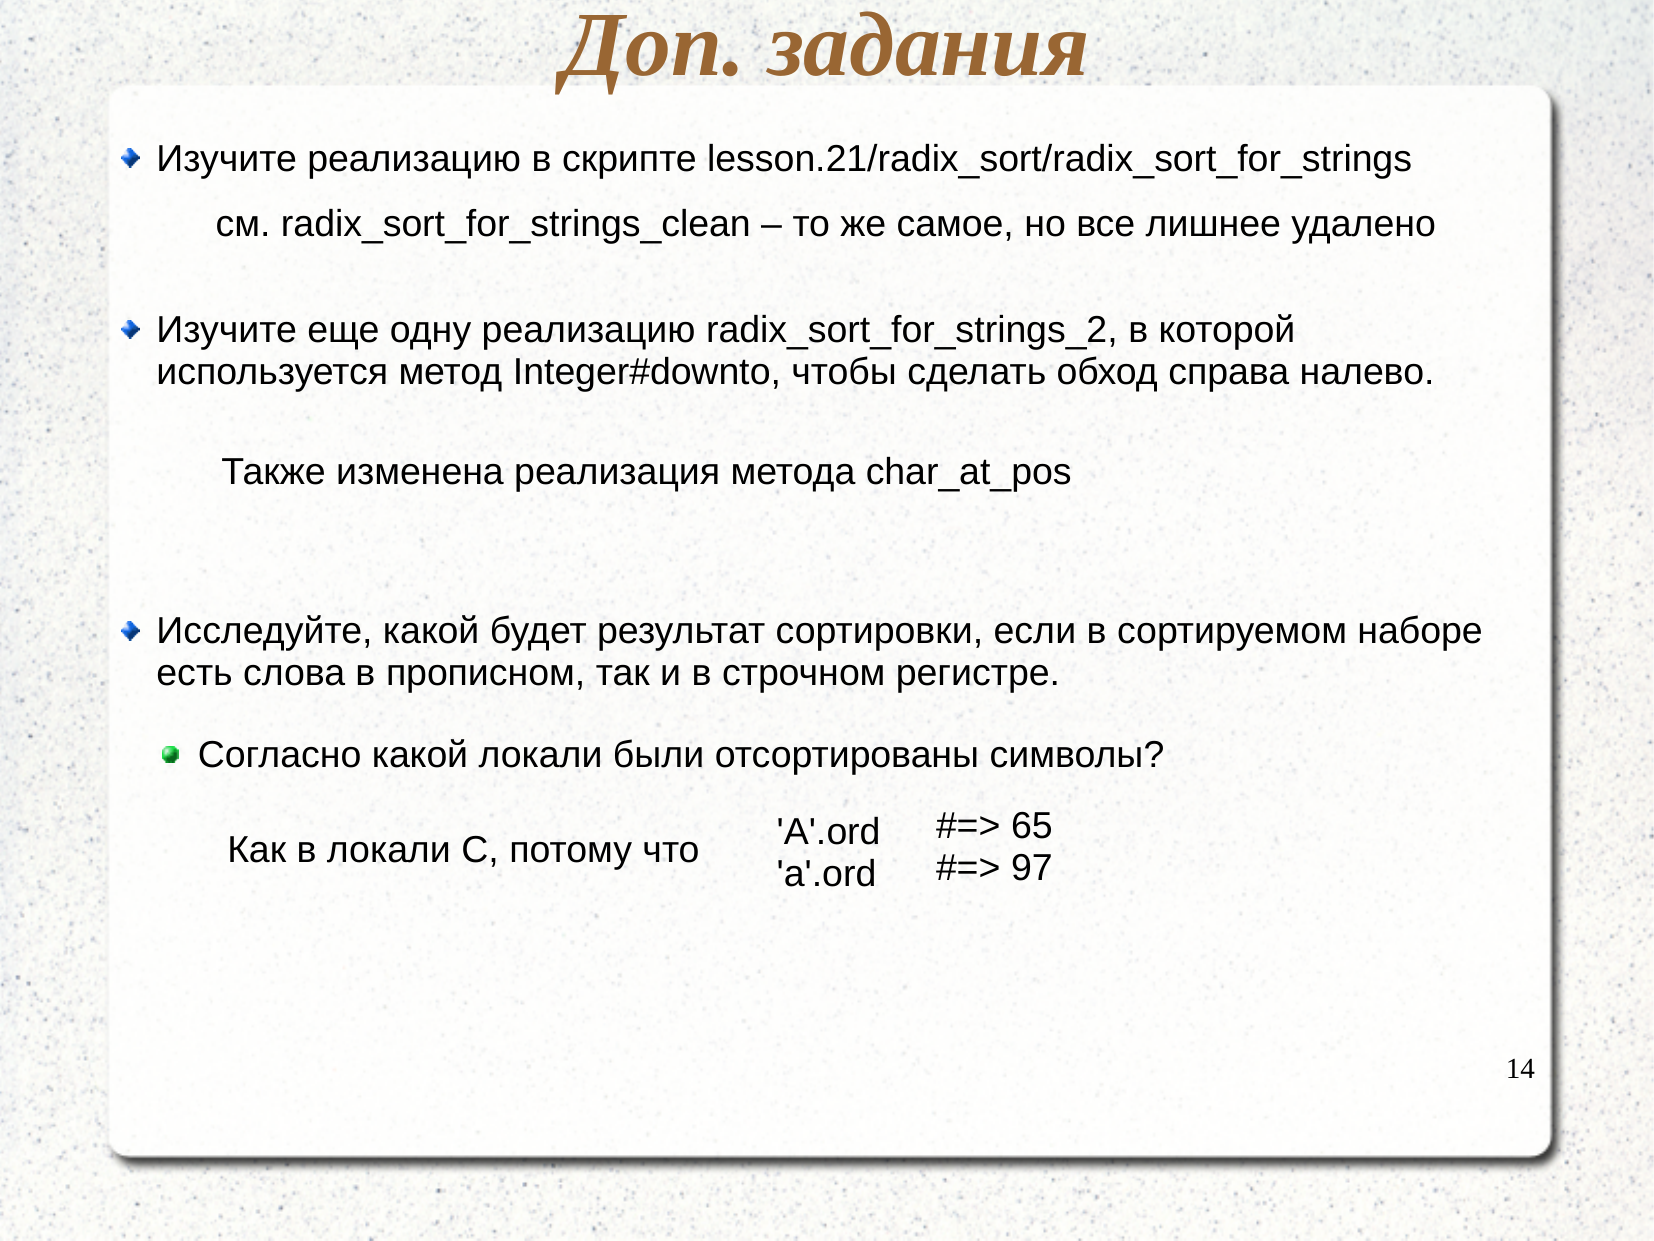

# Доп. задания
Изучите реализацию в скрипте lesson.21/radix_sort/radix_sort_for_strings
см. radix_sort_for_strings_clean – то же самое, но все лишнее удалено
Изучите еще одну реализацию radix_sort_for_strings_2, в которой используется метод Integer#downto, чтобы сделать обход справа налево.
Также изменена реализация метода char_at_pos
Исследуйте, какой будет результат сортировки, если в сортируемом наборе есть слова в прописном, так и в строчном регистре.
Согласно какой локали были отсортированы символы?
#=> 65
#=> 97
'A'.ord
'a'.ord
Как в локали C, потому что
14